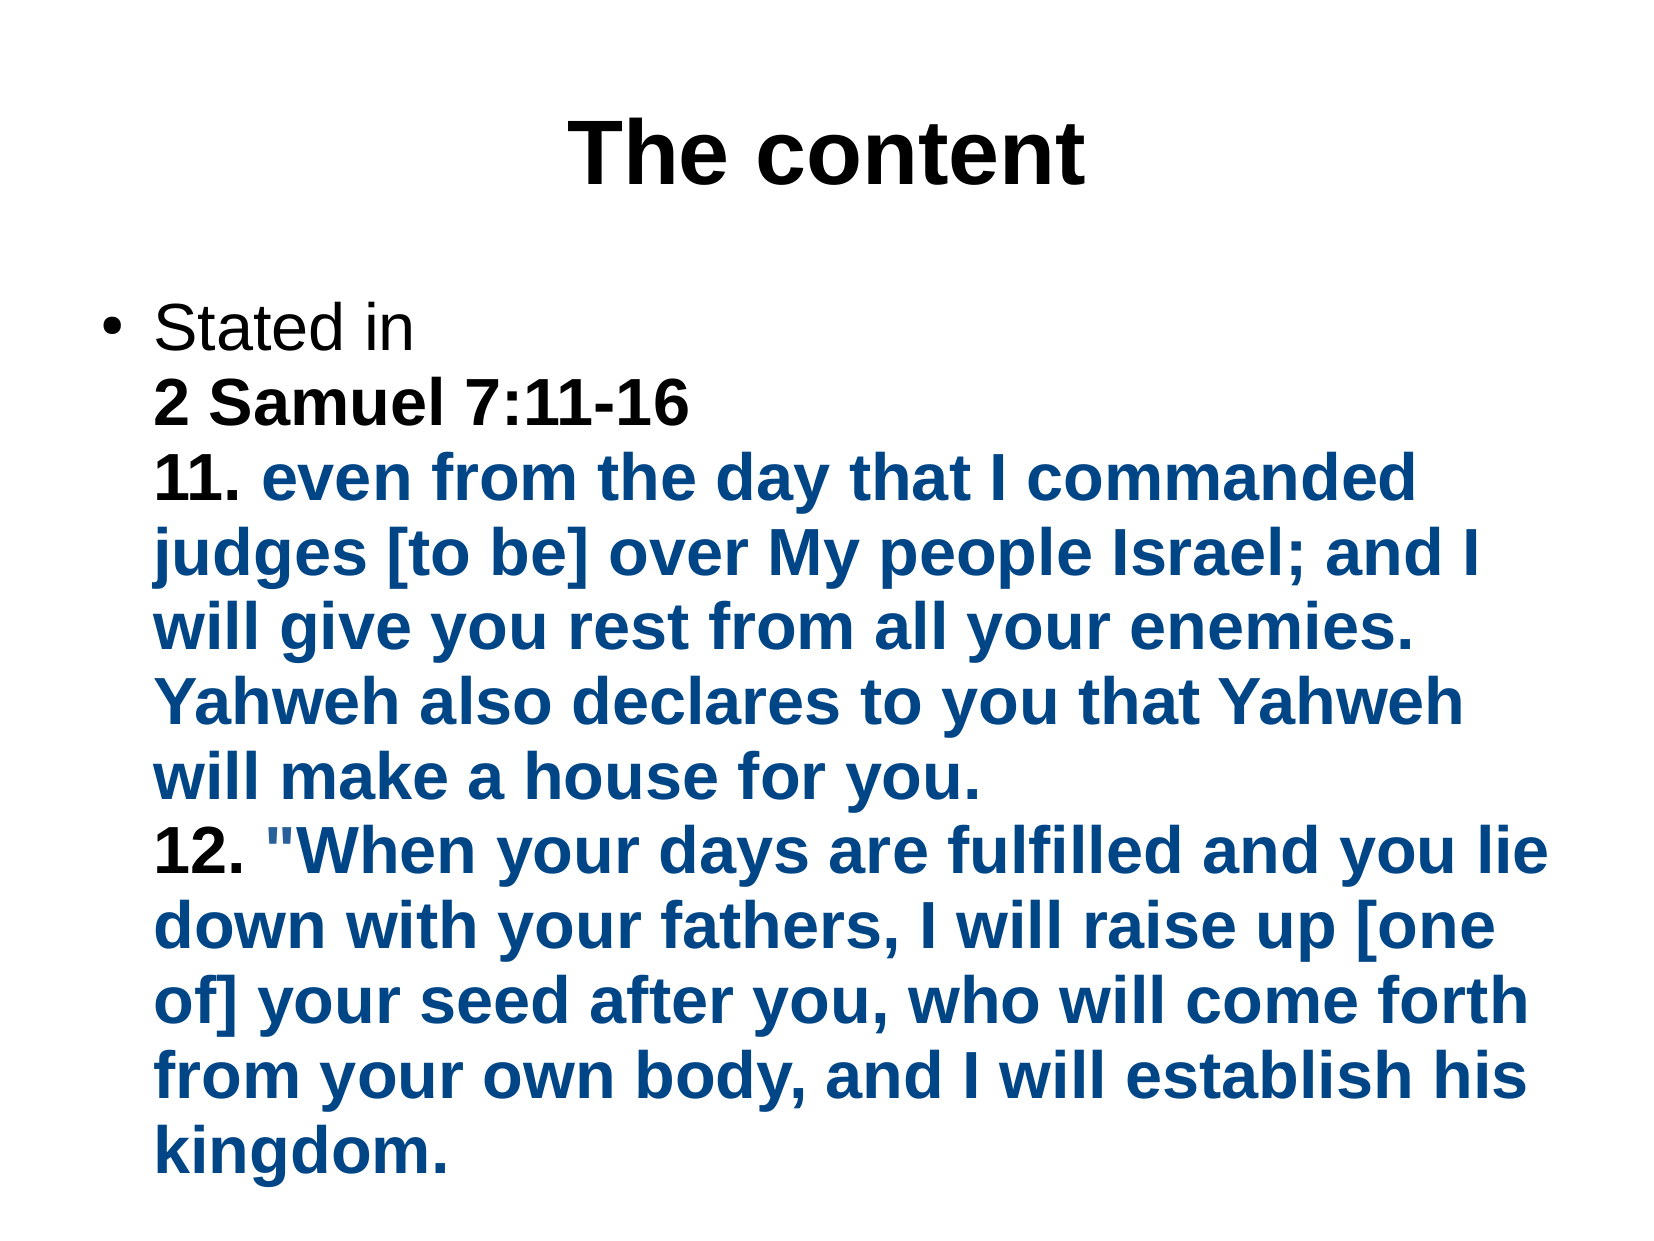

# The content
Stated in
2 Samuel 7:11-16
11. even from the day that I commanded judges [to be] over My people Israel; and I will give you rest from all your enemies. Yahweh also declares to you that Yahweh will make a house for you.
12. "When your days are fulfilled and you lie down with your fathers, I will raise up [one of] your seed after you, who will come forth from your own body, and I will establish his kingdom.